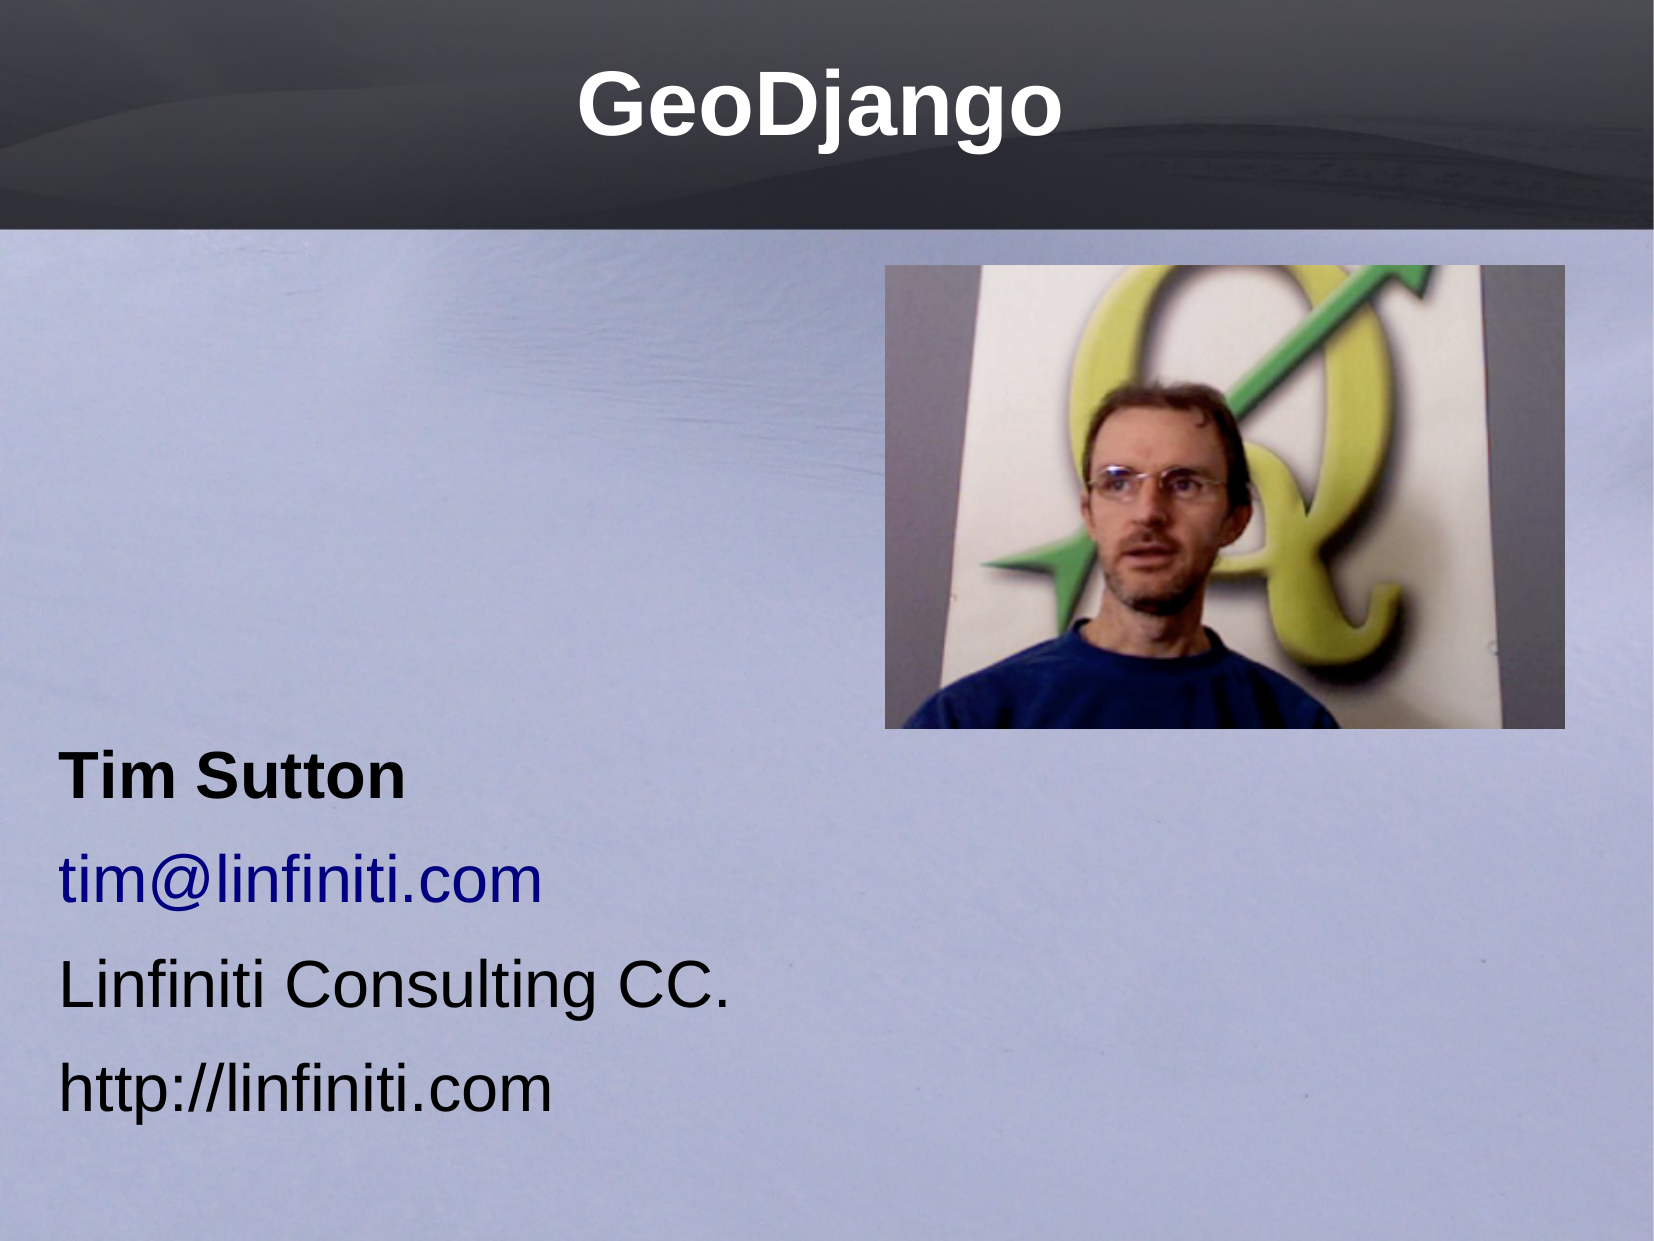

# GeoDjango
Tim Sutton
tim@linfiniti.com
Linfiniti Consulting CC.
http://linfiniti.com